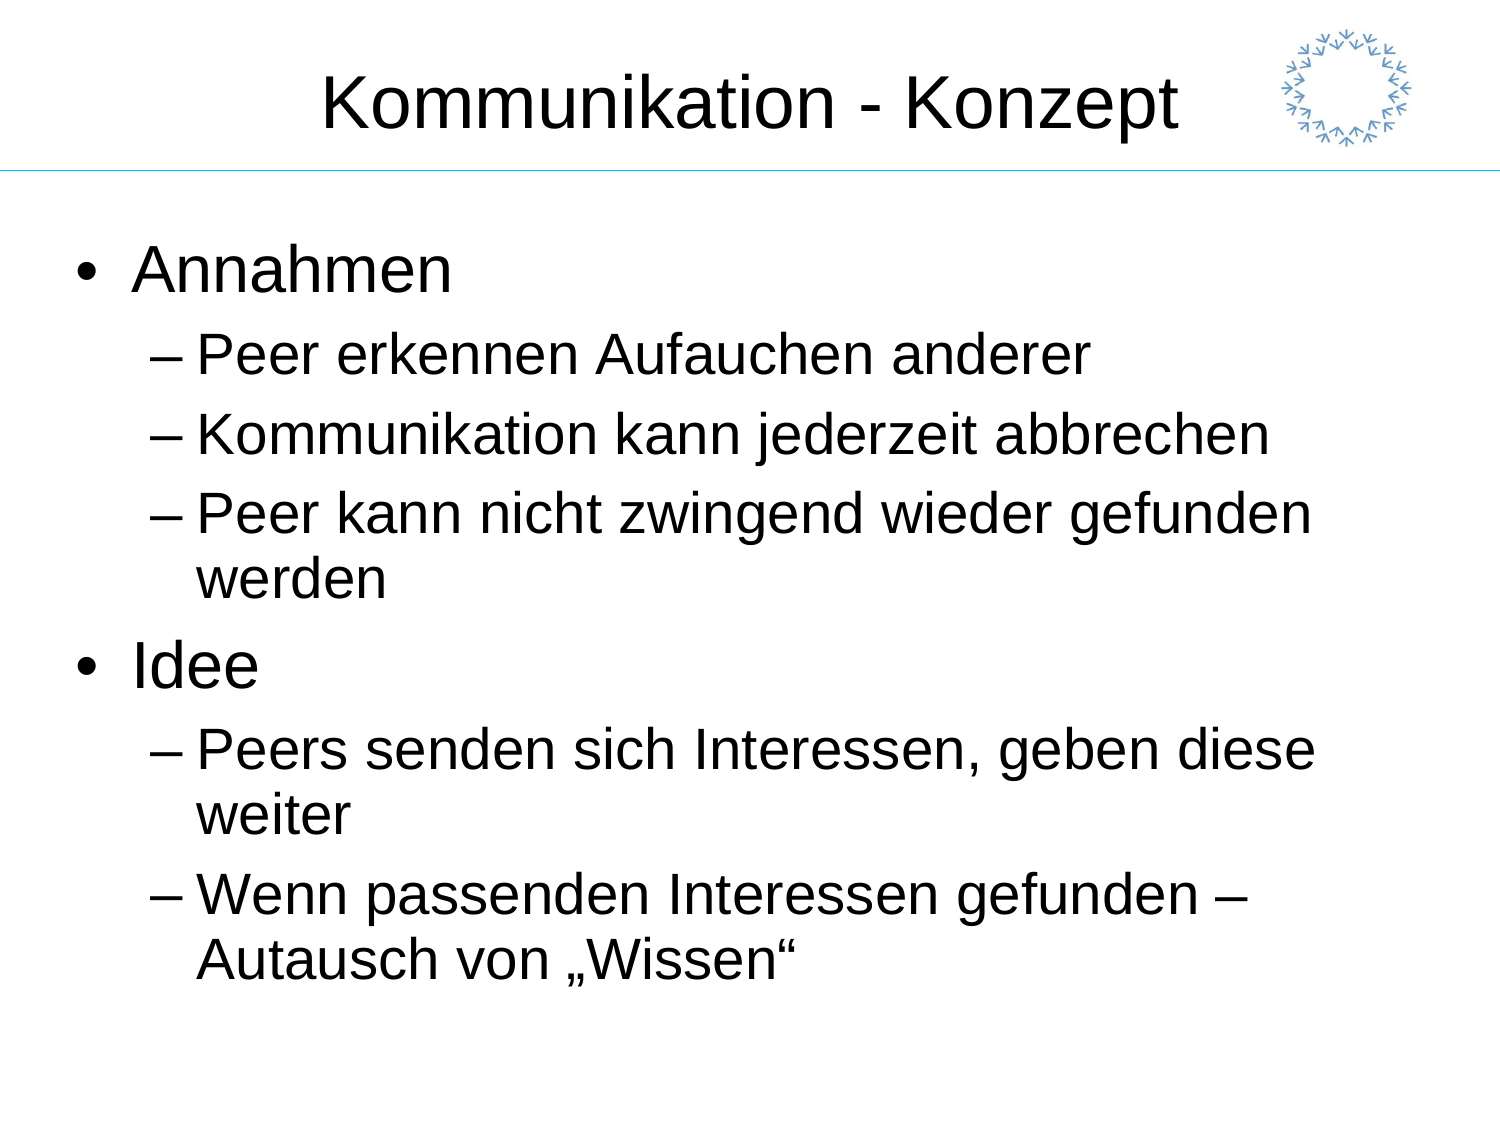

# Kommunikation - Konzept
Annahmen
Peer erkennen Aufauchen anderer
Kommunikation kann jederzeit abbrechen
Peer kann nicht zwingend wieder gefunden werden
Idee
Peers senden sich Interessen, geben diese weiter
Wenn passenden Interessen gefunden – Autausch von „Wissen“